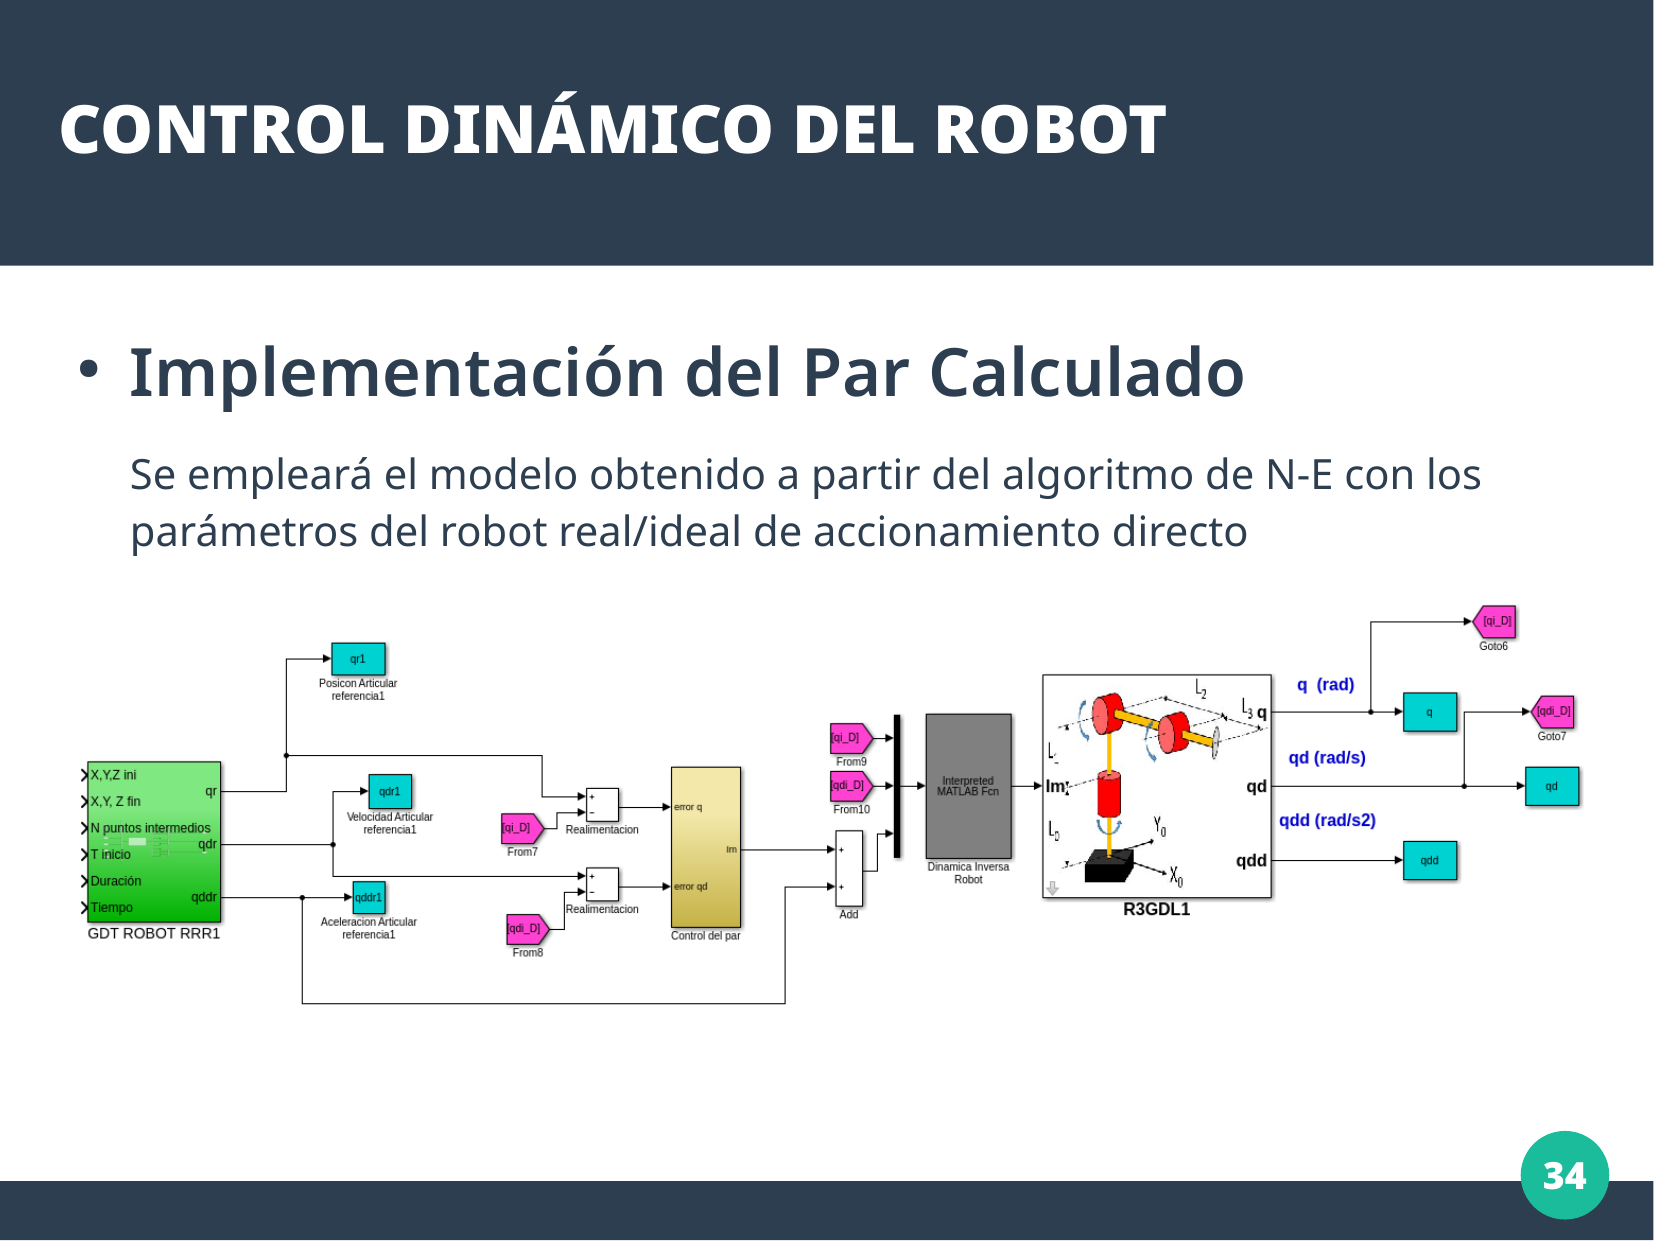

# CONTROL DINÁMICO DEL ROBOT
Implementación del Par Calculado
Se empleará el modelo obtenido a partir del algoritmo de N-E con los parámetros del robot real/ideal de accionamiento directo
34